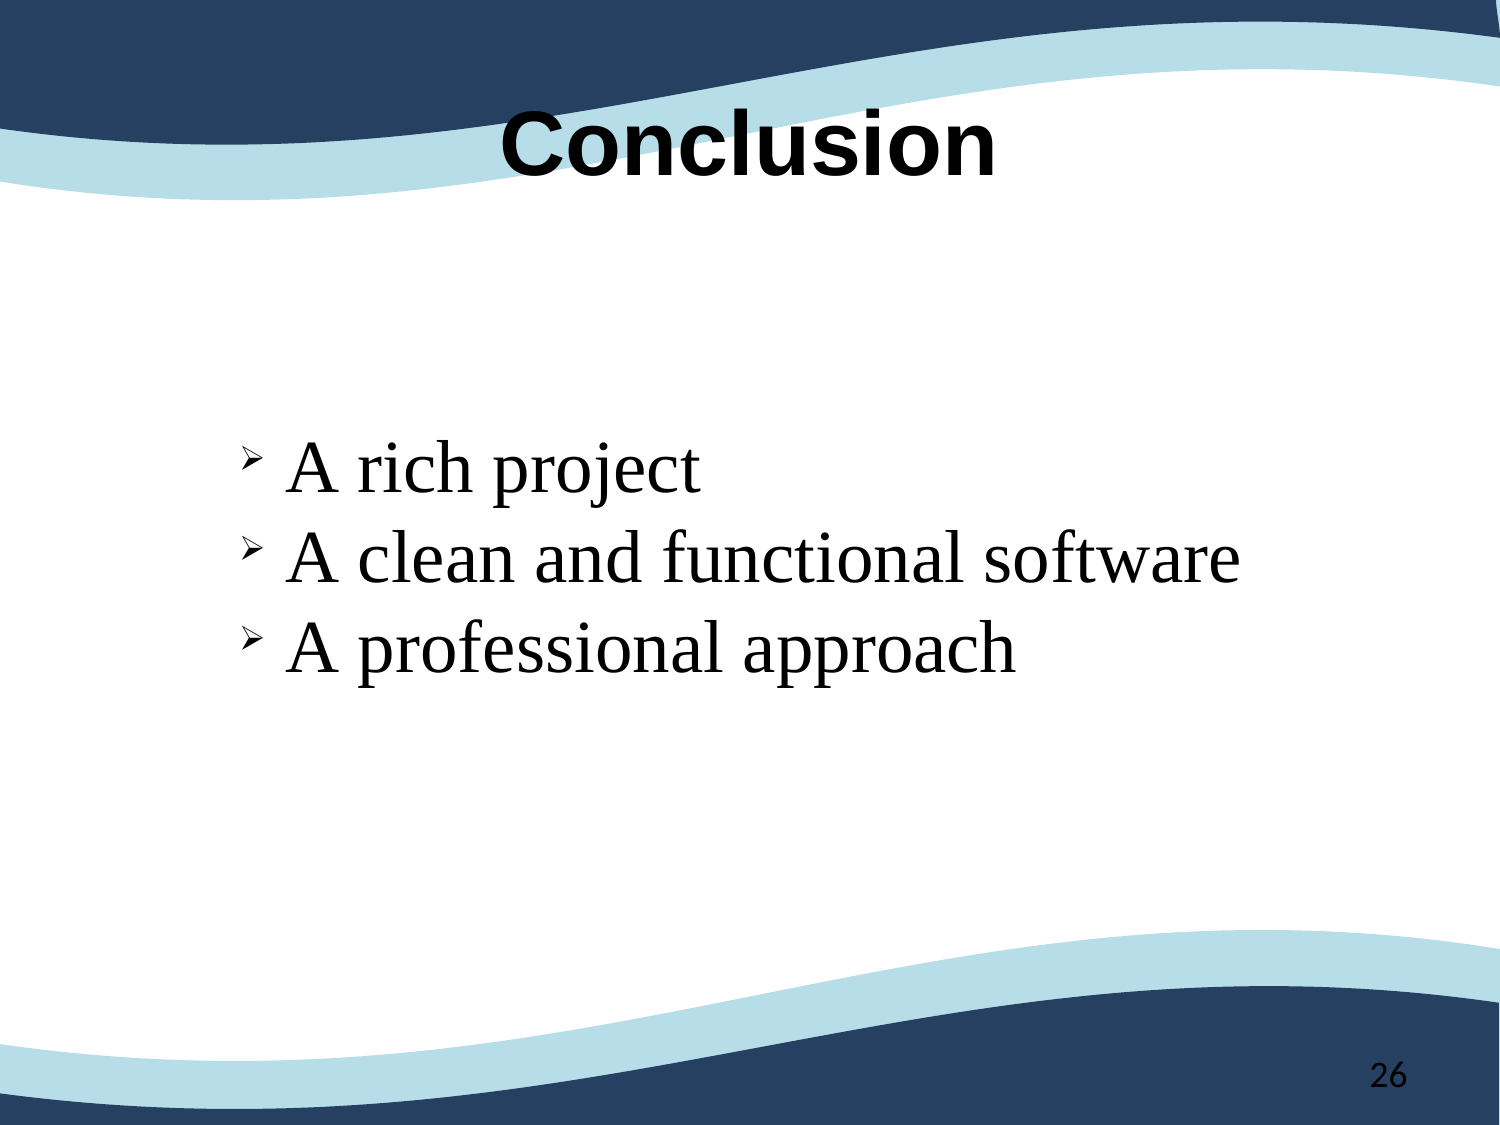

# Conclusion
 A rich project
 A clean and functional software
 A professional approach
26